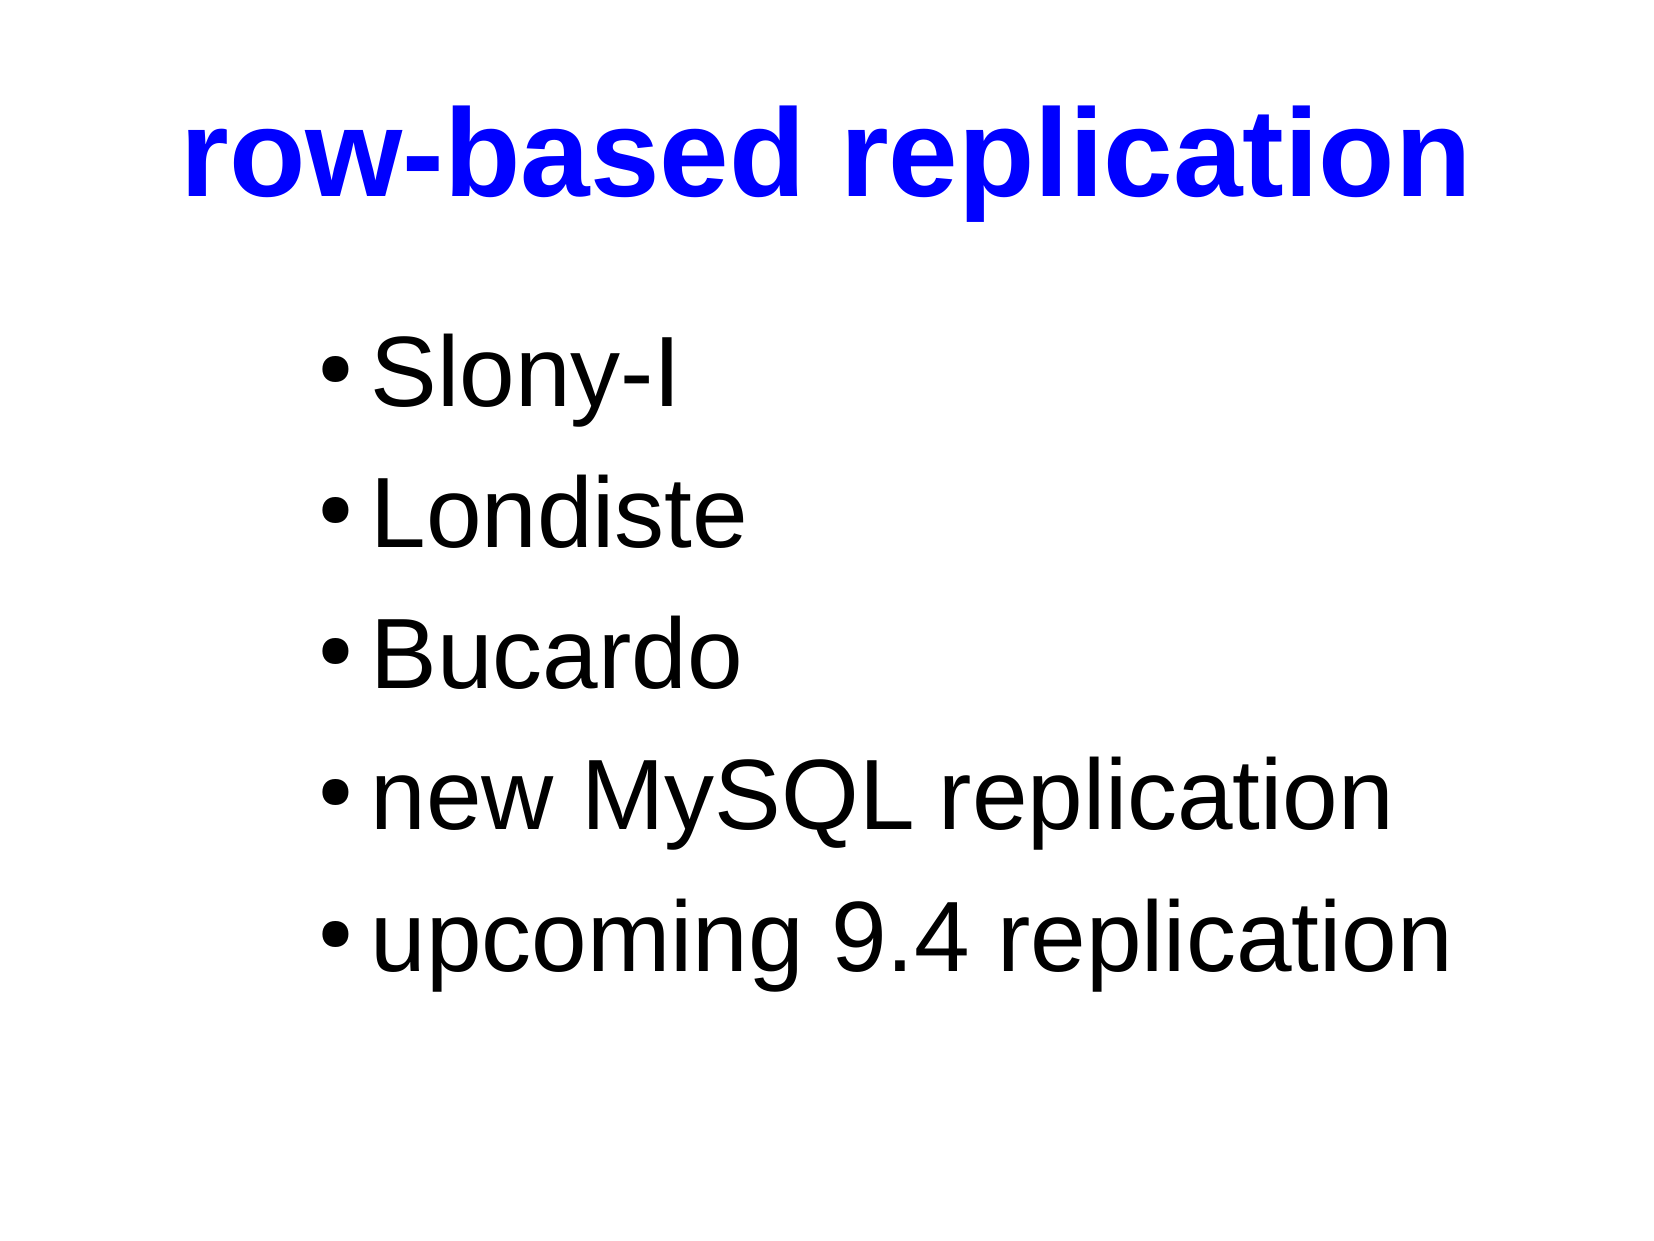

# row-based replication
Slony-I
Londiste
Bucardo
new MySQL replication
upcoming 9.4 replication